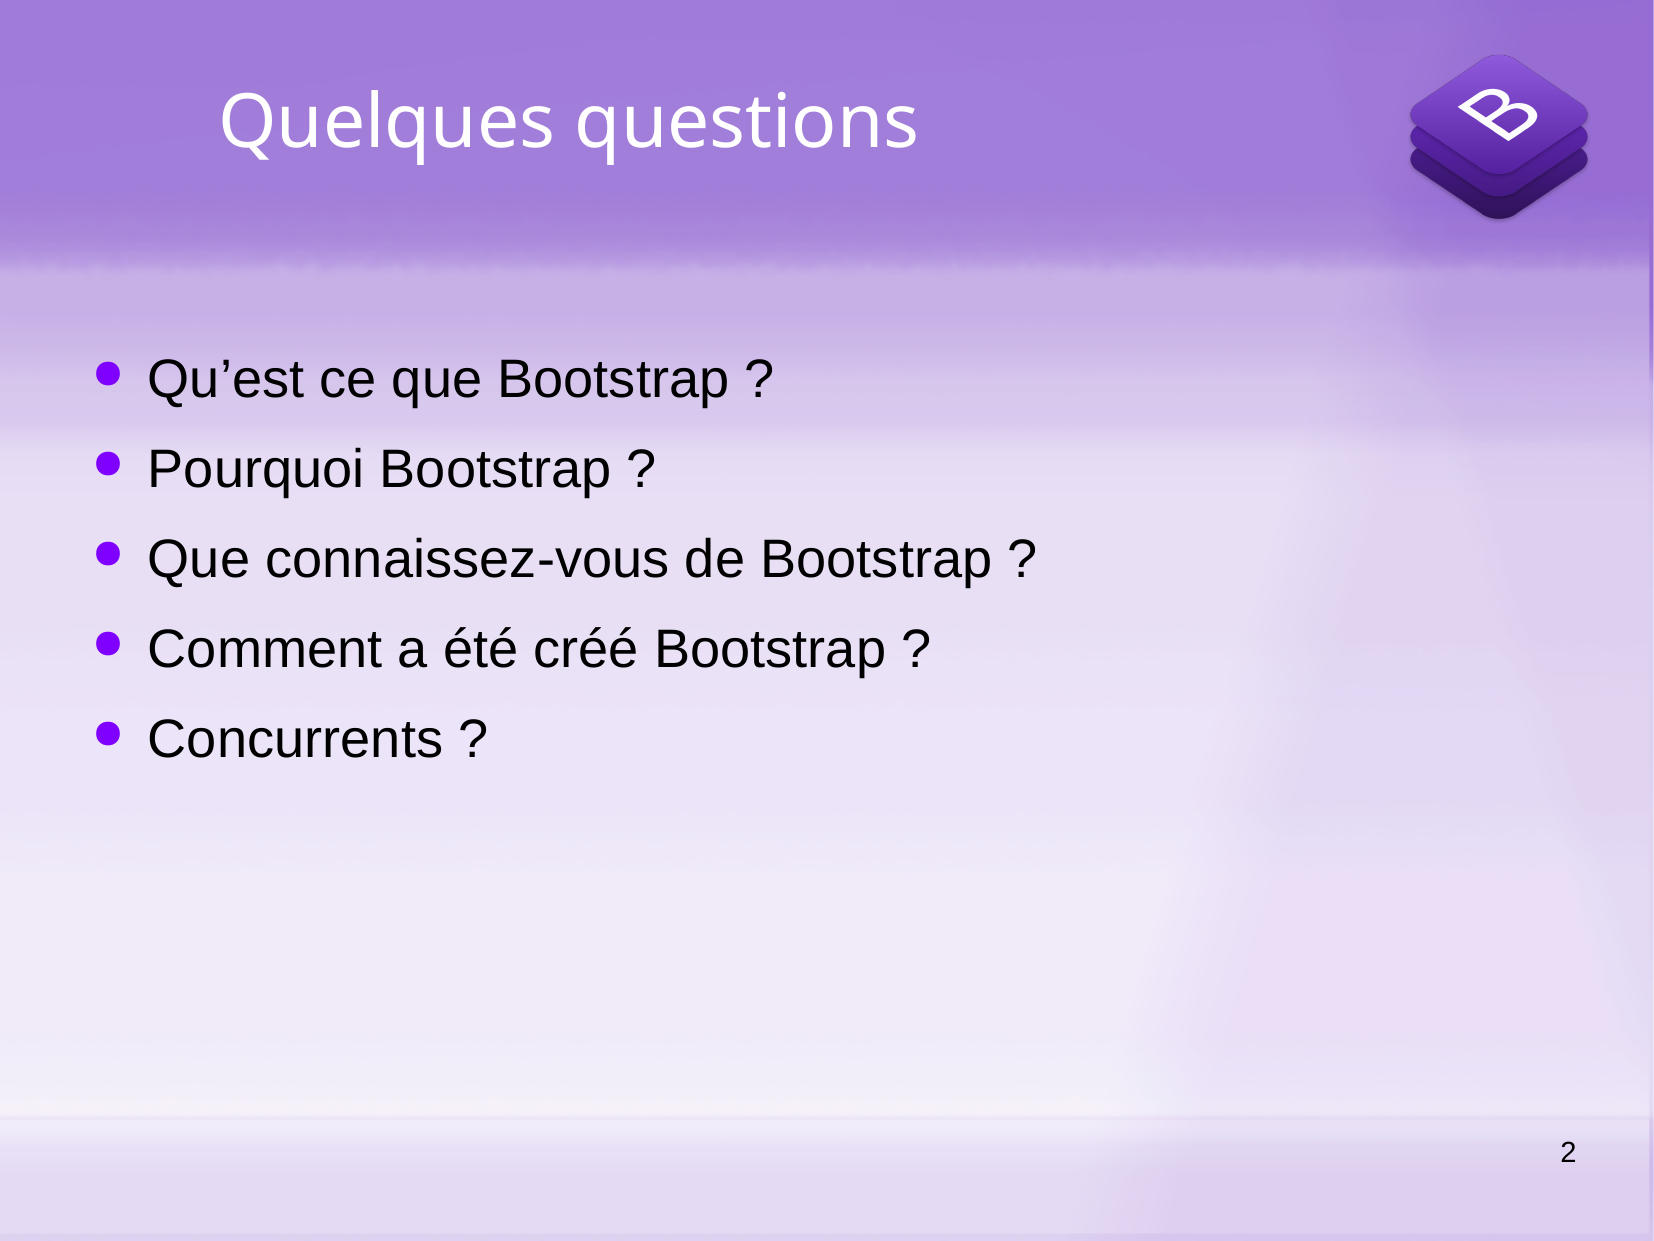

# Quelques questions
Qu’est ce que Bootstrap ?
Pourquoi Bootstrap ?
Que connaissez-vous de Bootstrap ?
Comment a été créé Bootstrap ?
Concurrents ?
2